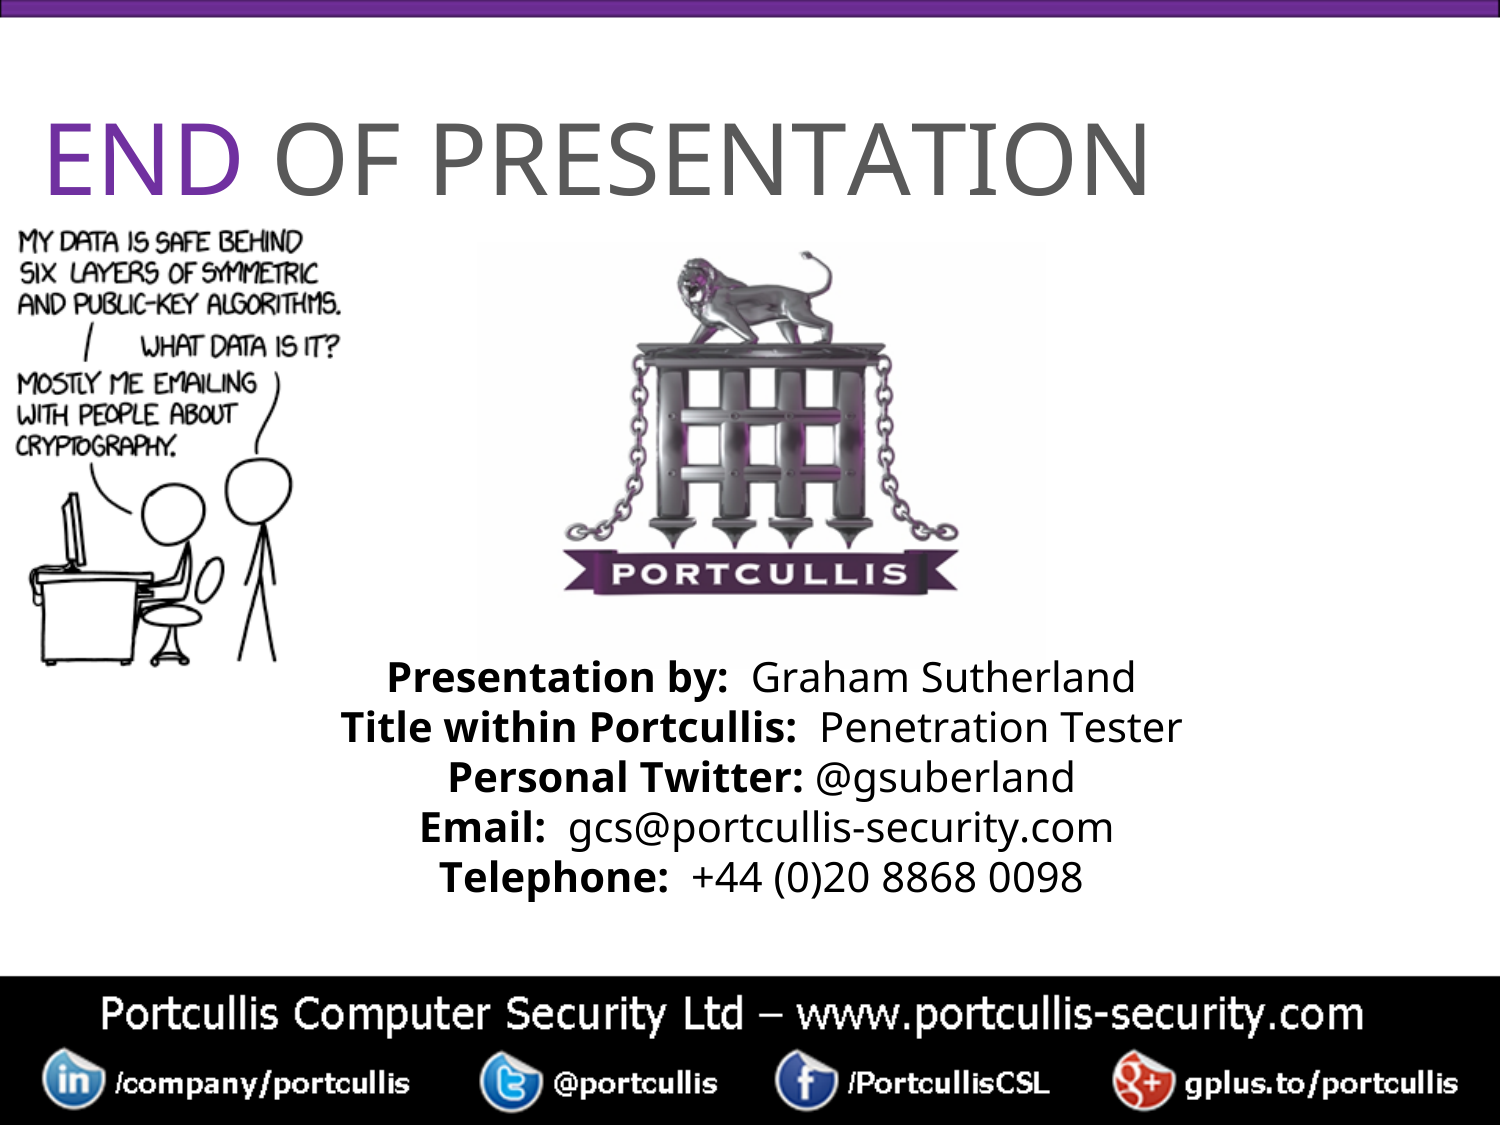

# END OF PRESENTATION
Presentation by: Graham Sutherland
Title within Portcullis: Penetration Tester
Personal Twitter: @gsuberland
 Email: gcs@portcullis-security.com
Telephone: +44 (0)20 8868 0098